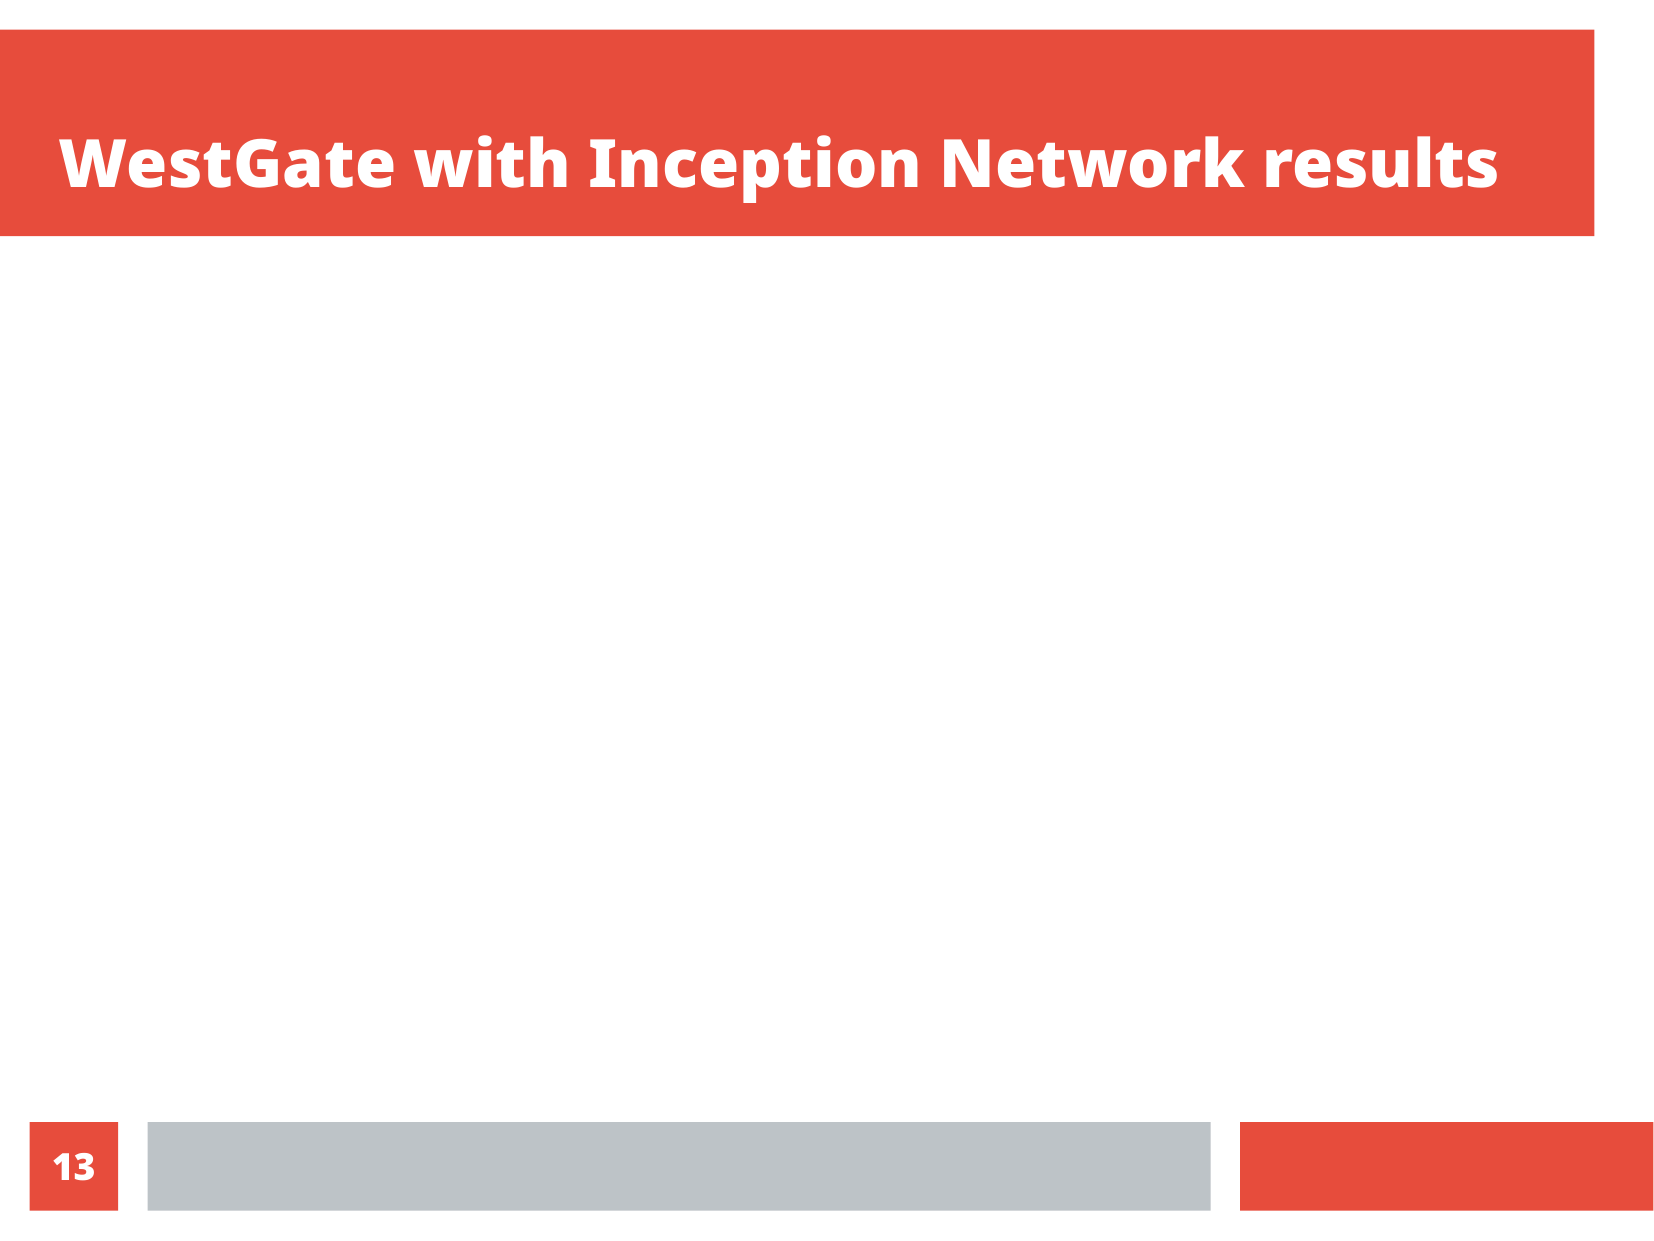

# WestGate with Inception Network results
13